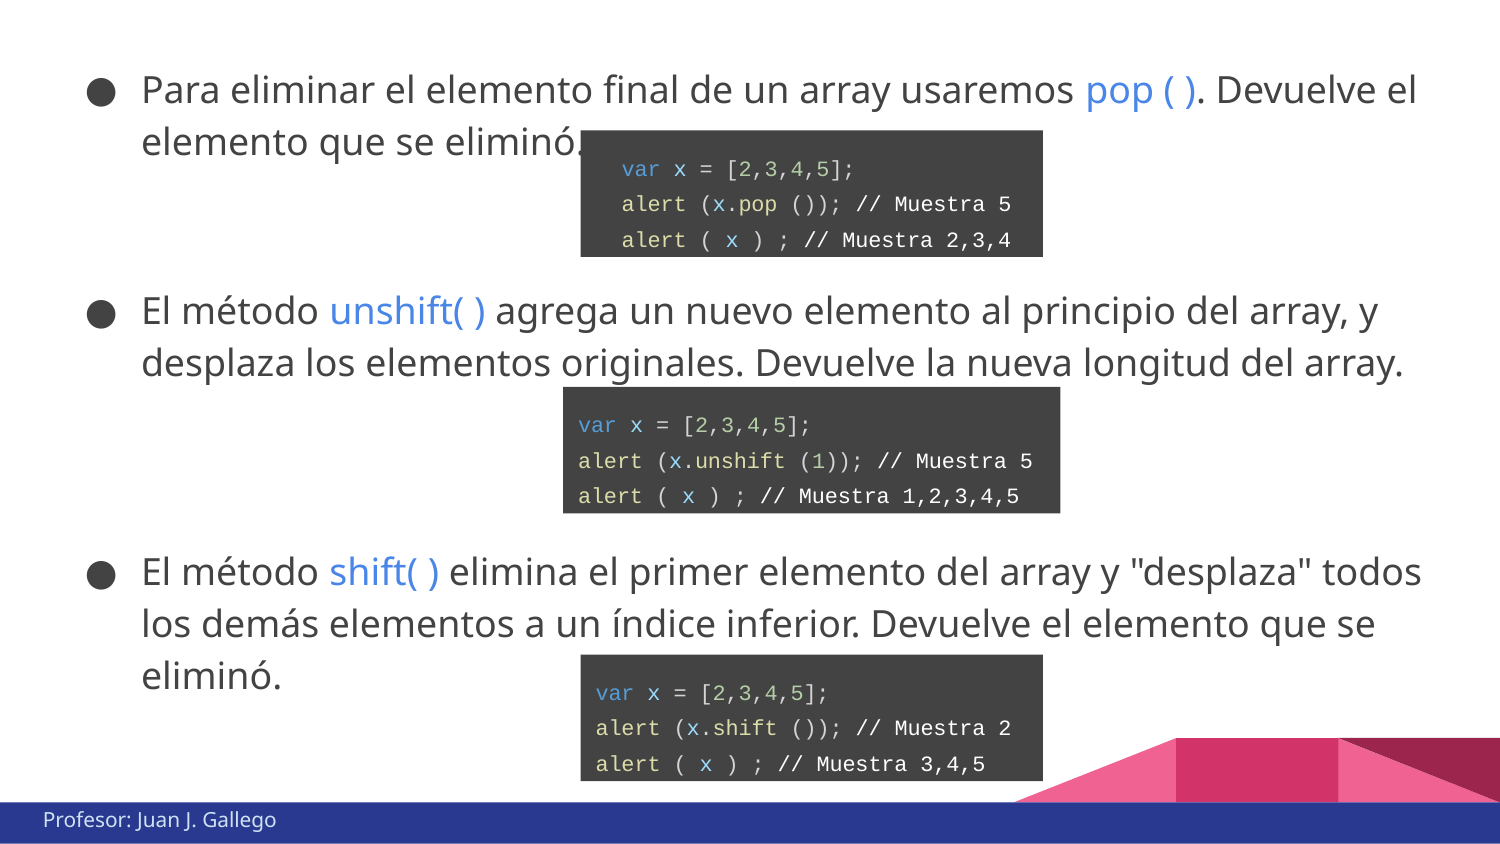

# Para eliminar el elemento final de un array usaremos pop ( ). Devuelve el elemento que se eliminó.
El método unshift( ) agrega un nuevo elemento al principio del array, y desplaza los elementos originales. Devuelve la nueva longitud del array.
El método shift( ) elimina el primer elemento del array y "desplaza" todos los demás elementos a un índice inferior. Devuelve el elemento que se eliminó.
 var x = [2,3,4,5];
 alert (x.pop ()); // Muestra 5
 alert ( x ) ; // Muestra 2,3,4
var x = [2,3,4,5];
alert (x.unshift (1)); // Muestra 5
alert ( x ) ; // Muestra 1,2,3,4,5
var x = [2,3,4,5];
alert (x.shift ()); // Muestra 2
alert ( x ) ; // Muestra 3,4,5